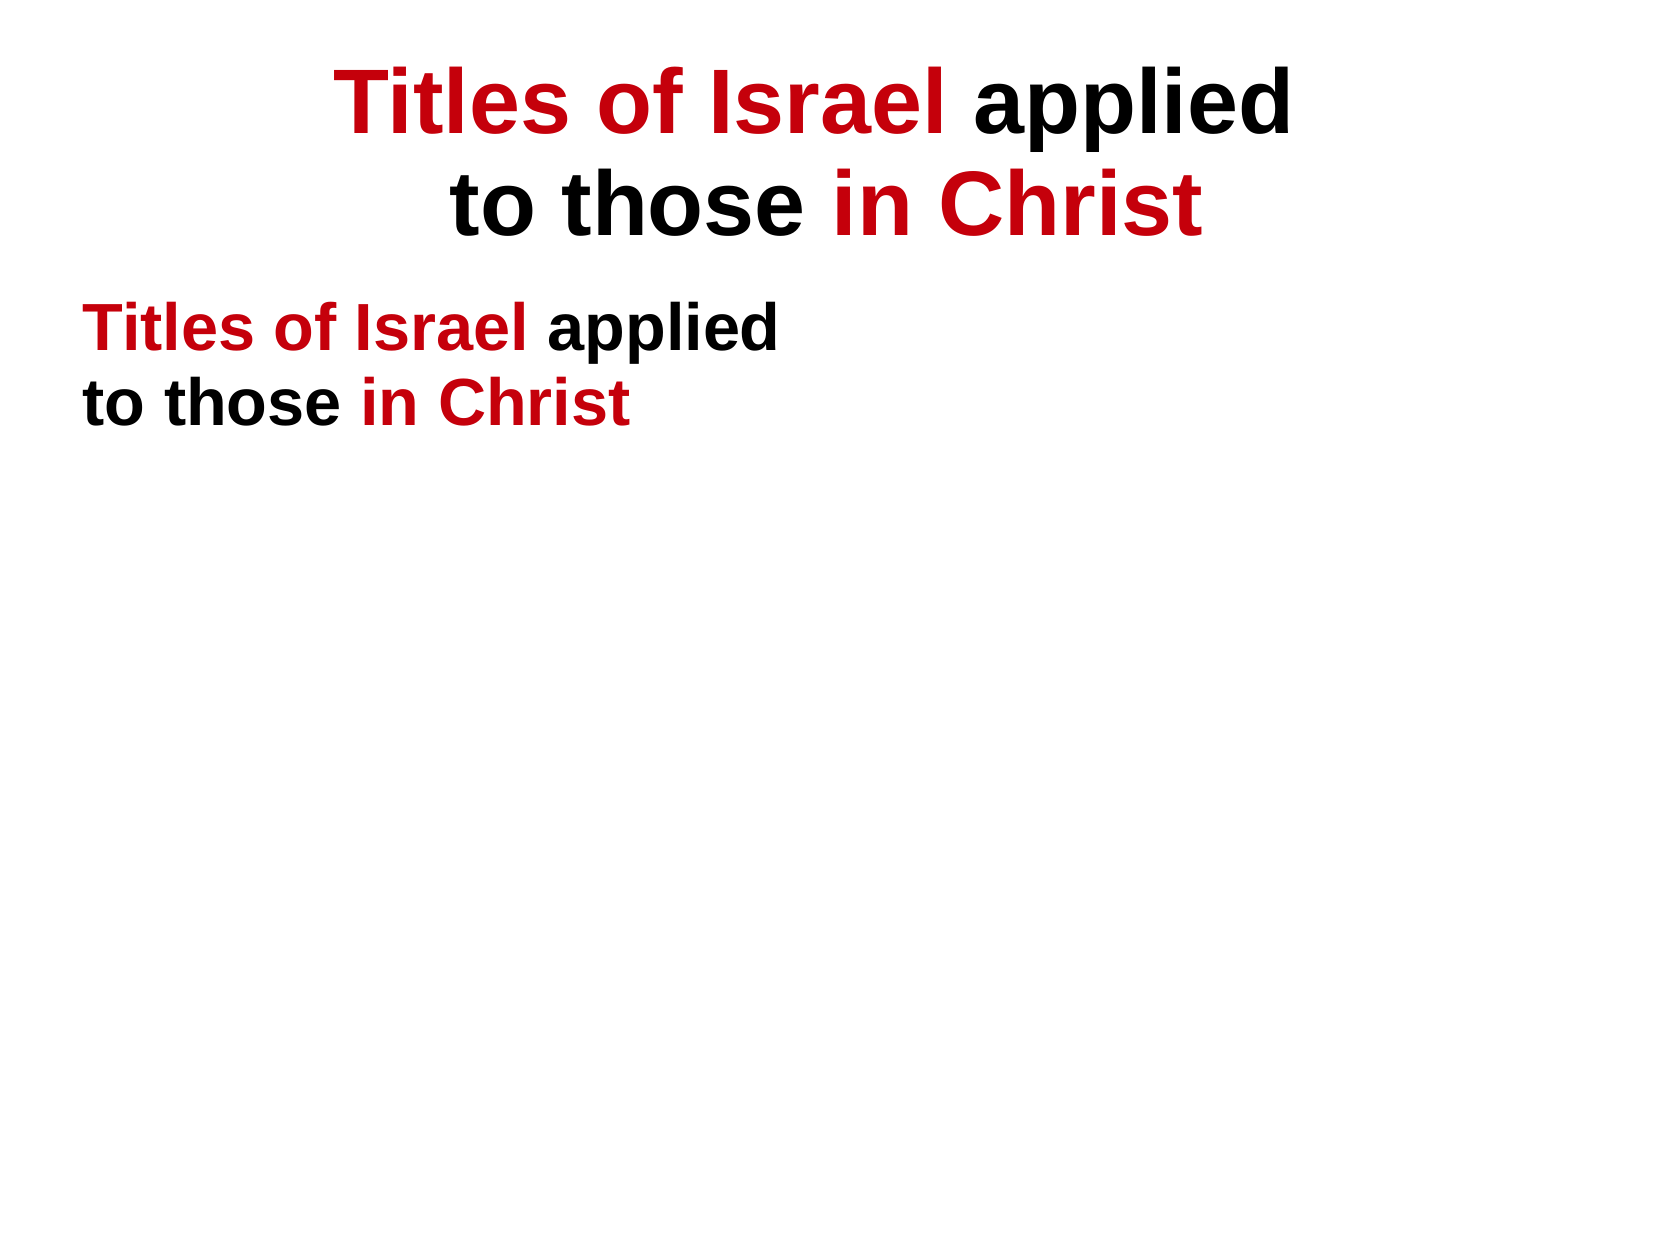

# Titles of Israel applied to those in Christ
Titles of Israel applied
to those in Christ